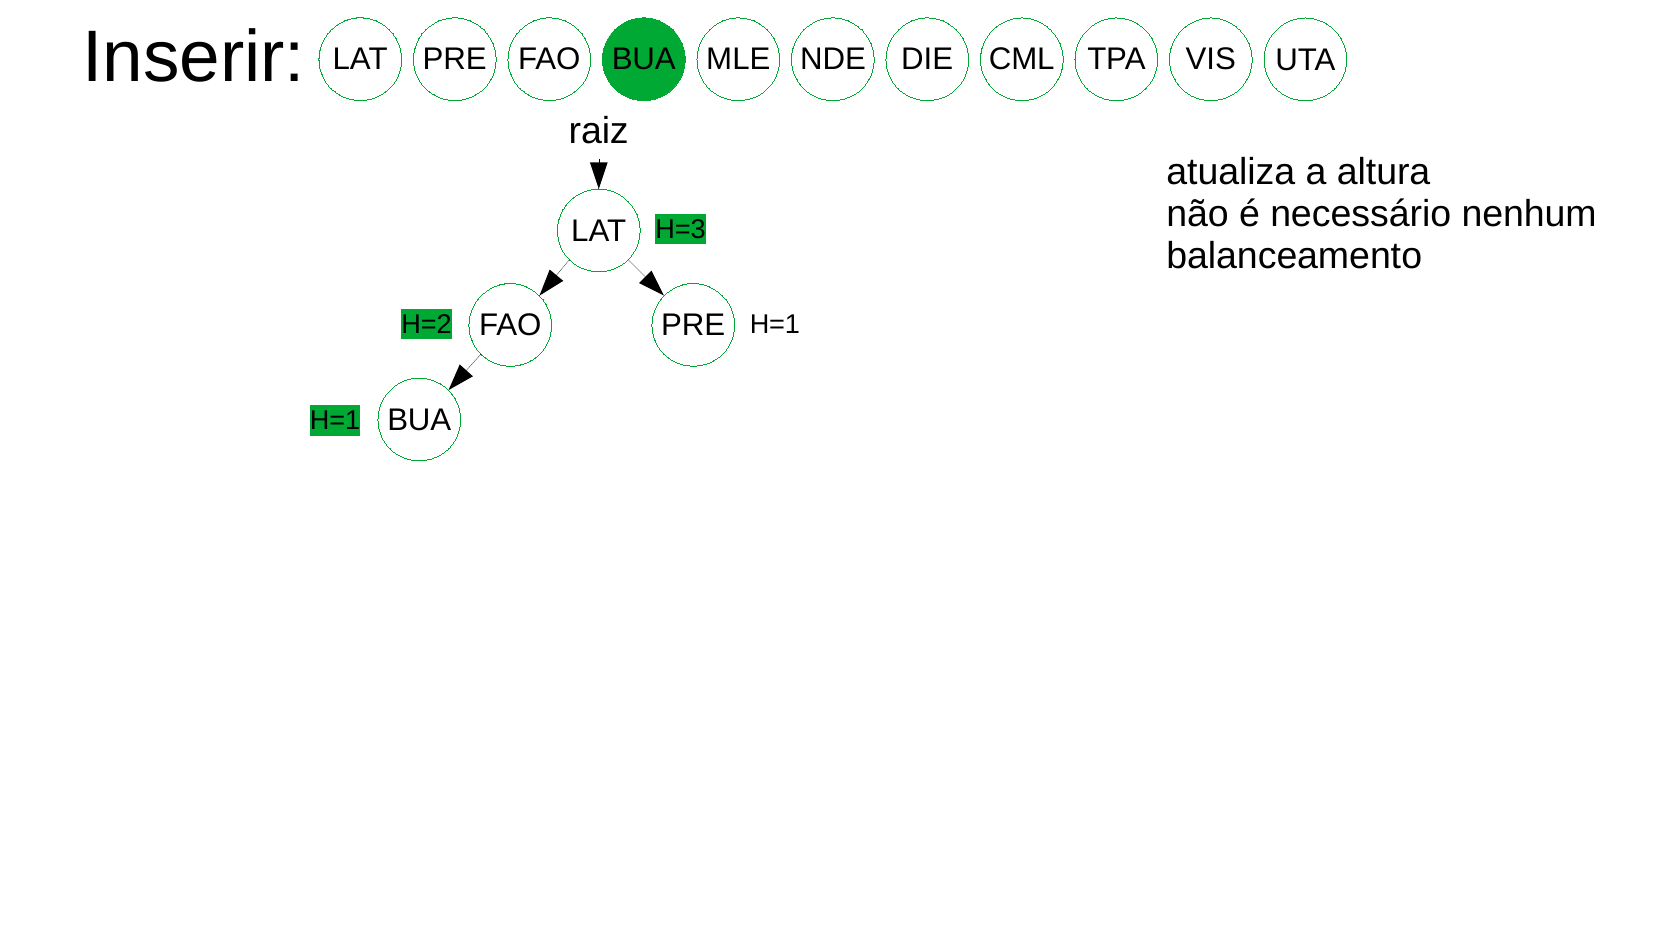

# Inserir:
LAT
LAT
PRE
FAO
BUA
MLE
NDE
DIE
CML
TPA
VIS
UTA
raiz
atualiza a altura
não é necessário nenhum
balanceamento
LAT
H=3
PRE
FAO
H=1
H=2
BUA
H=1